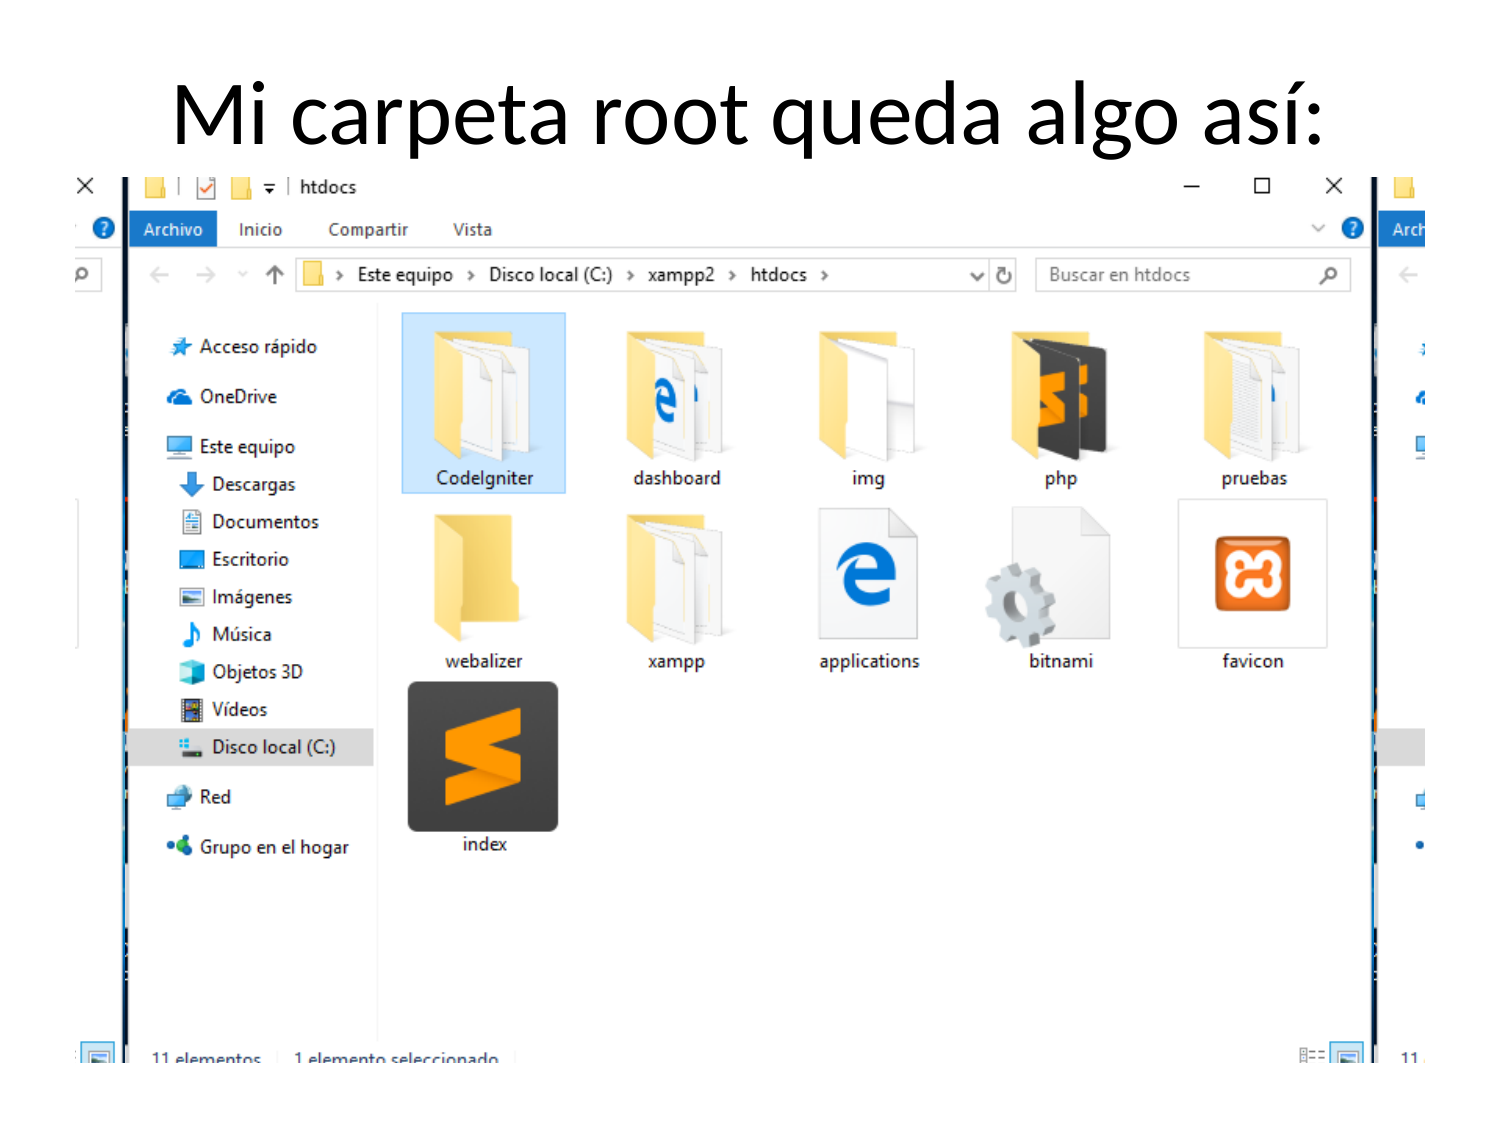

# Mi carpeta root queda algo así: